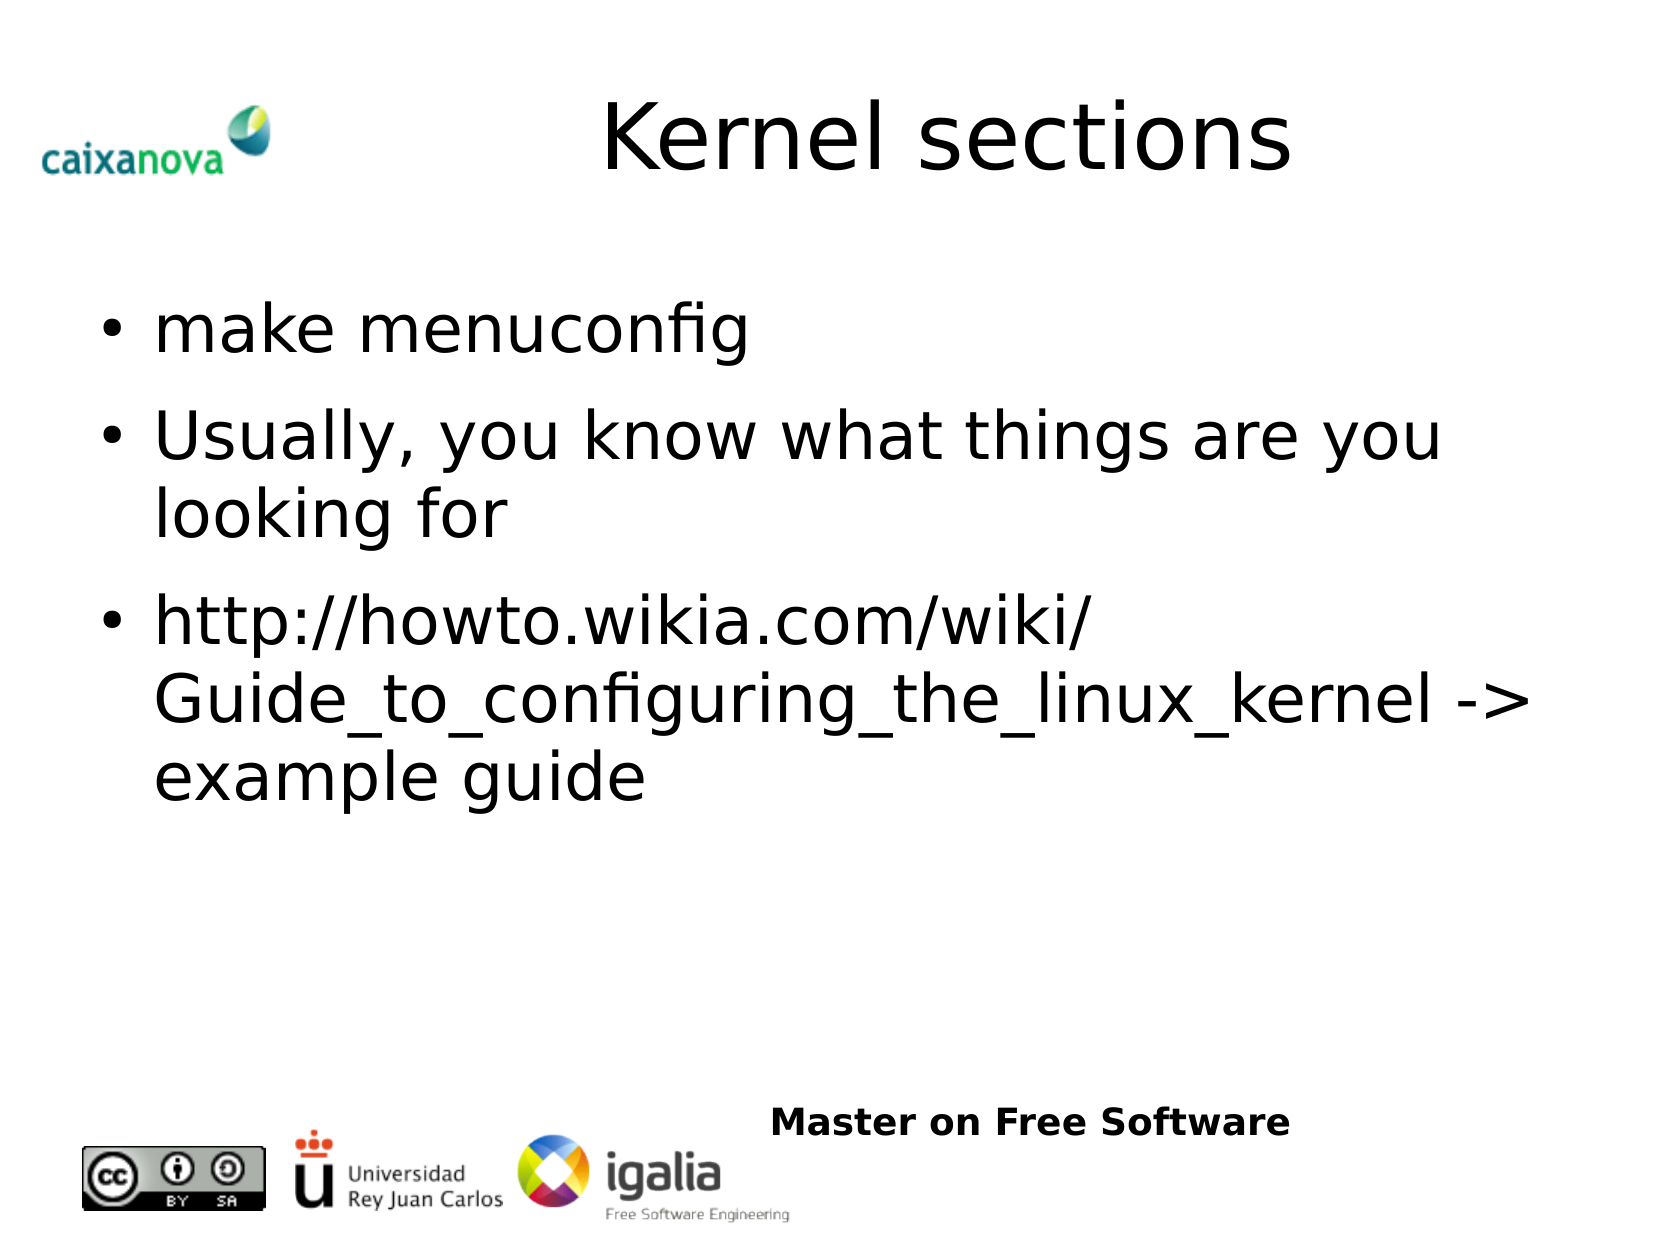

# Kernel sections
make menuconfig
Usually, you know what things are you looking for
http://howto.wikia.com/wiki/Guide_to_configuring_the_linux_kernel -> example guide